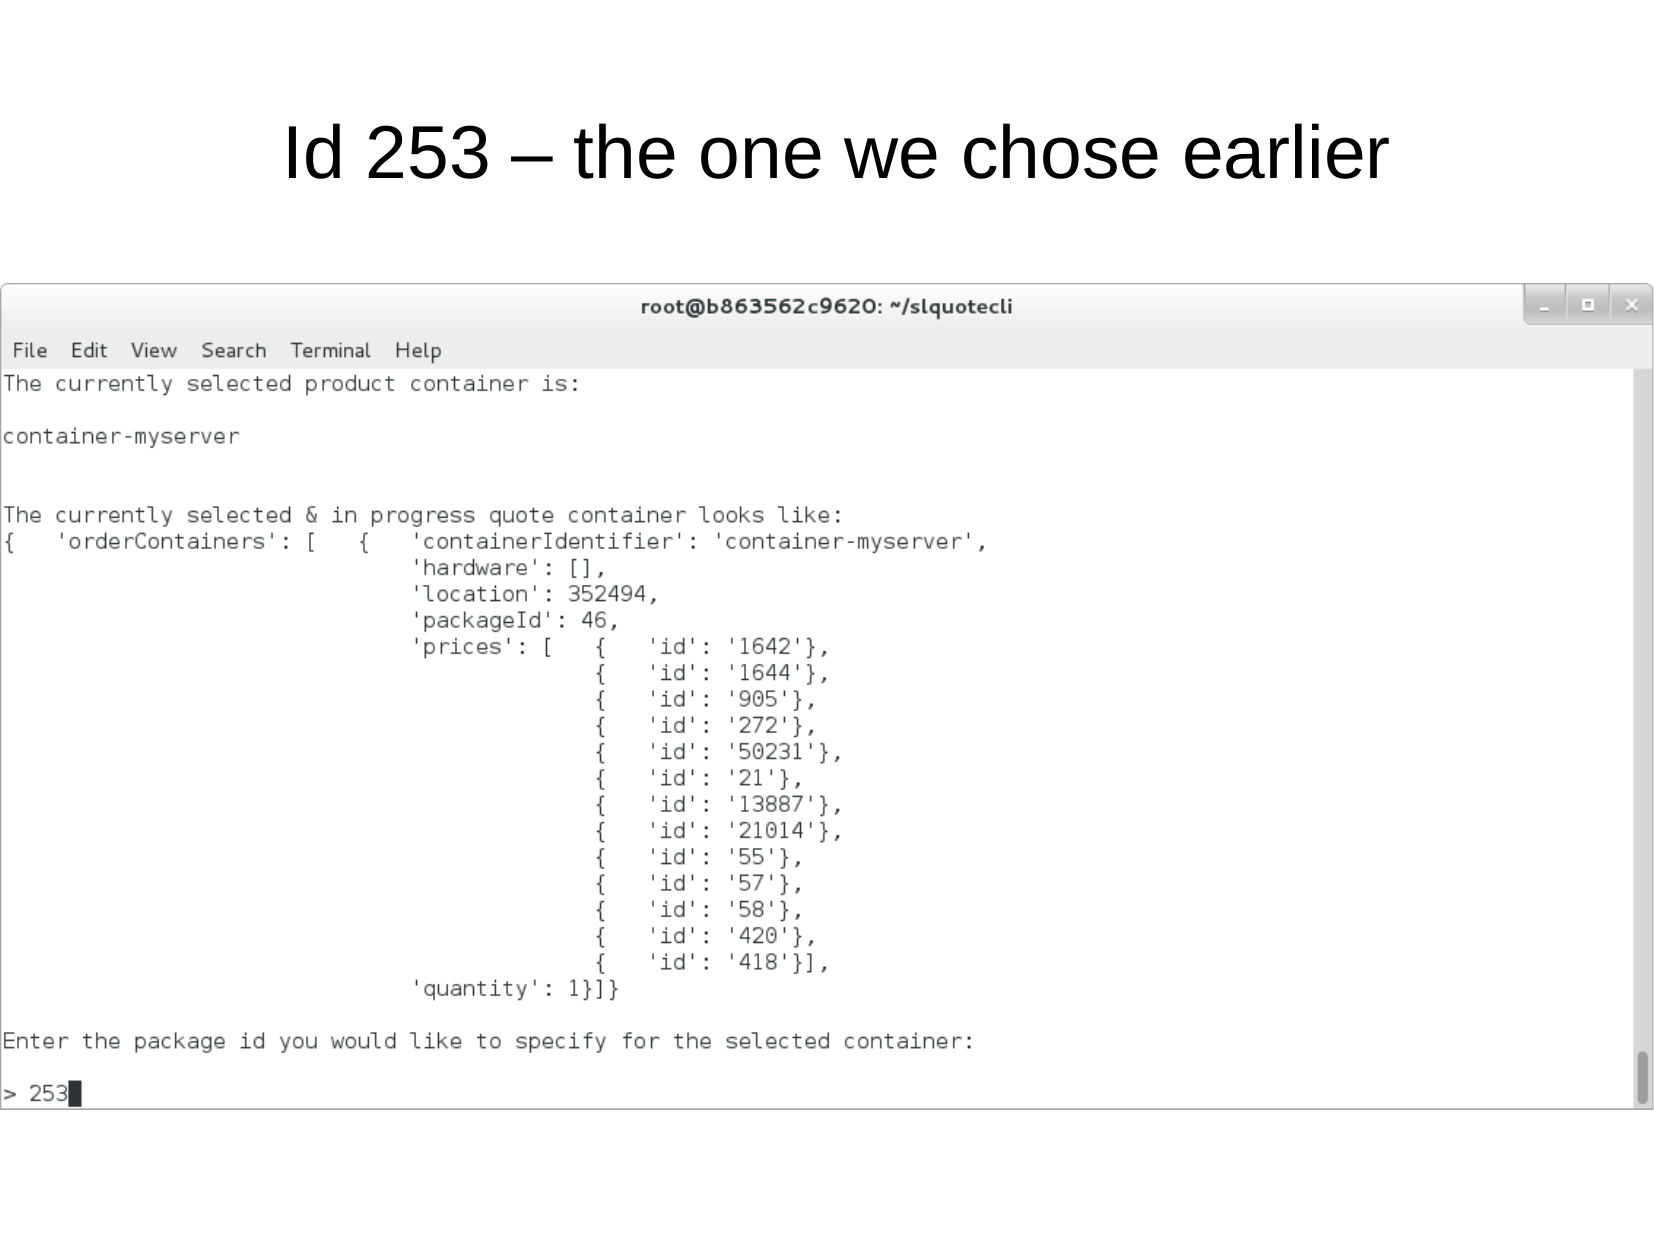

# Id 253 – the one we chose earlier